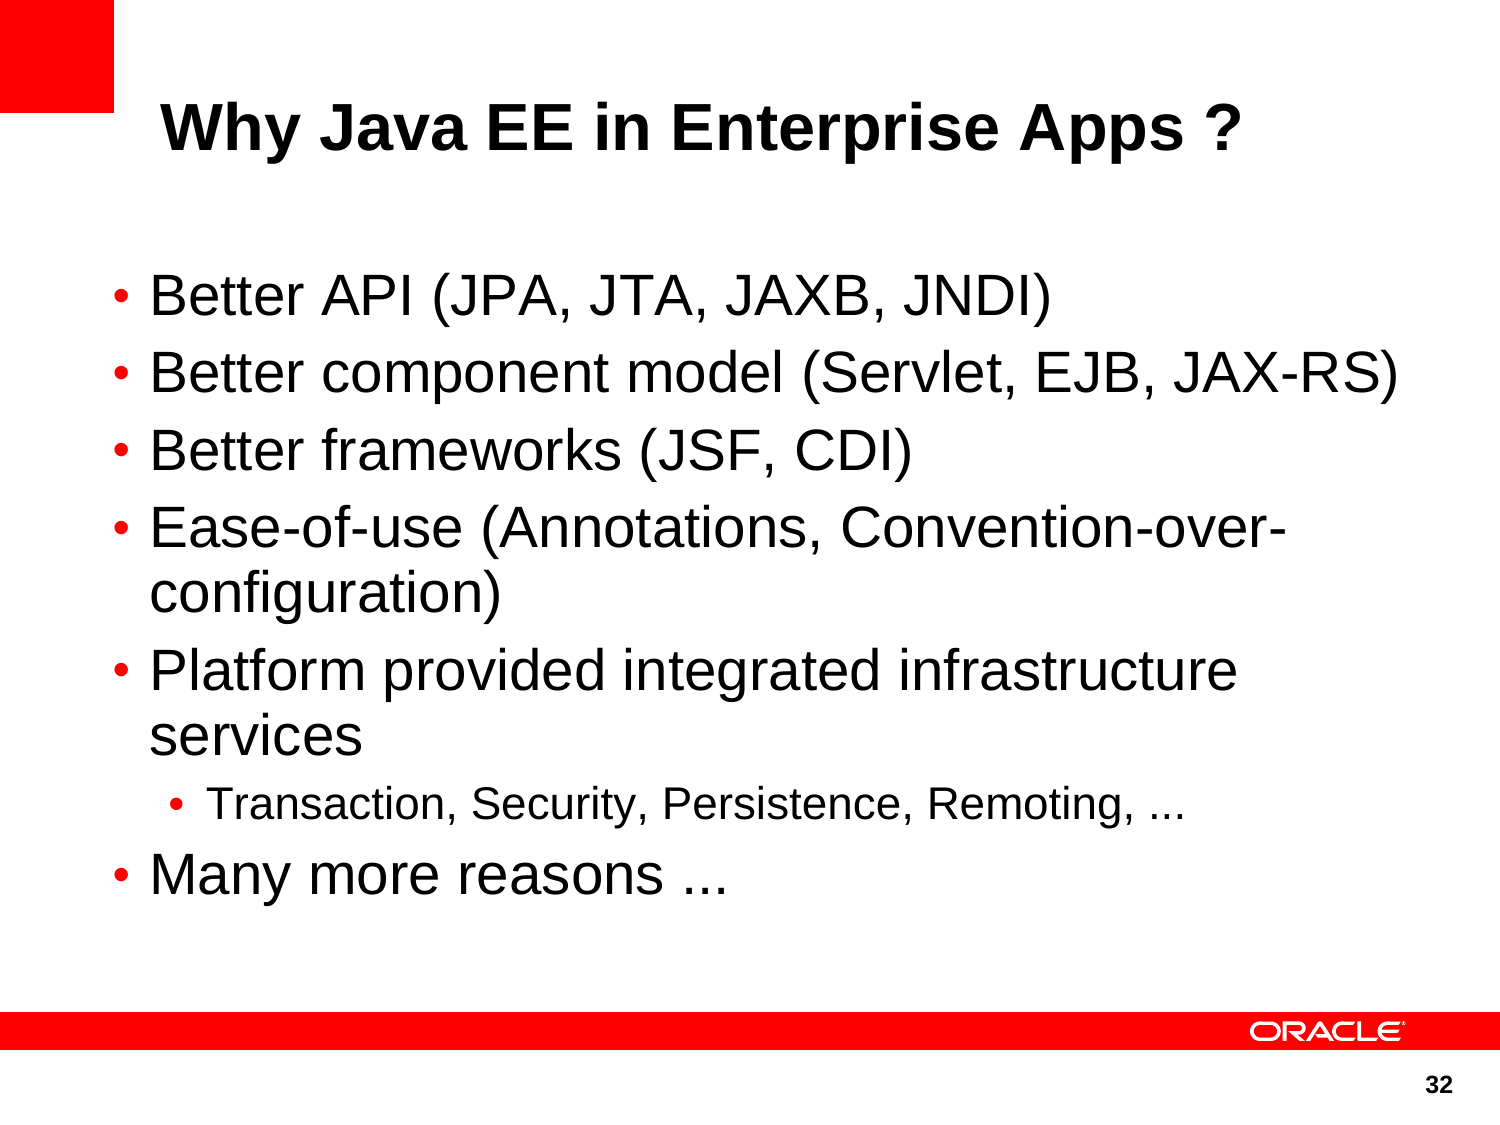

# Why Java EE in Enterprise Apps ?
Better API (JPA, JTA, JAXB, JNDI)
Better component model (Servlet, EJB, JAX-RS)
Better frameworks (JSF, CDI)
Ease-of-use (Annotations, Convention-over-configuration)
Platform provided integrated infrastructure services
Transaction, Security, Persistence, Remoting, ...
Many more reasons ...